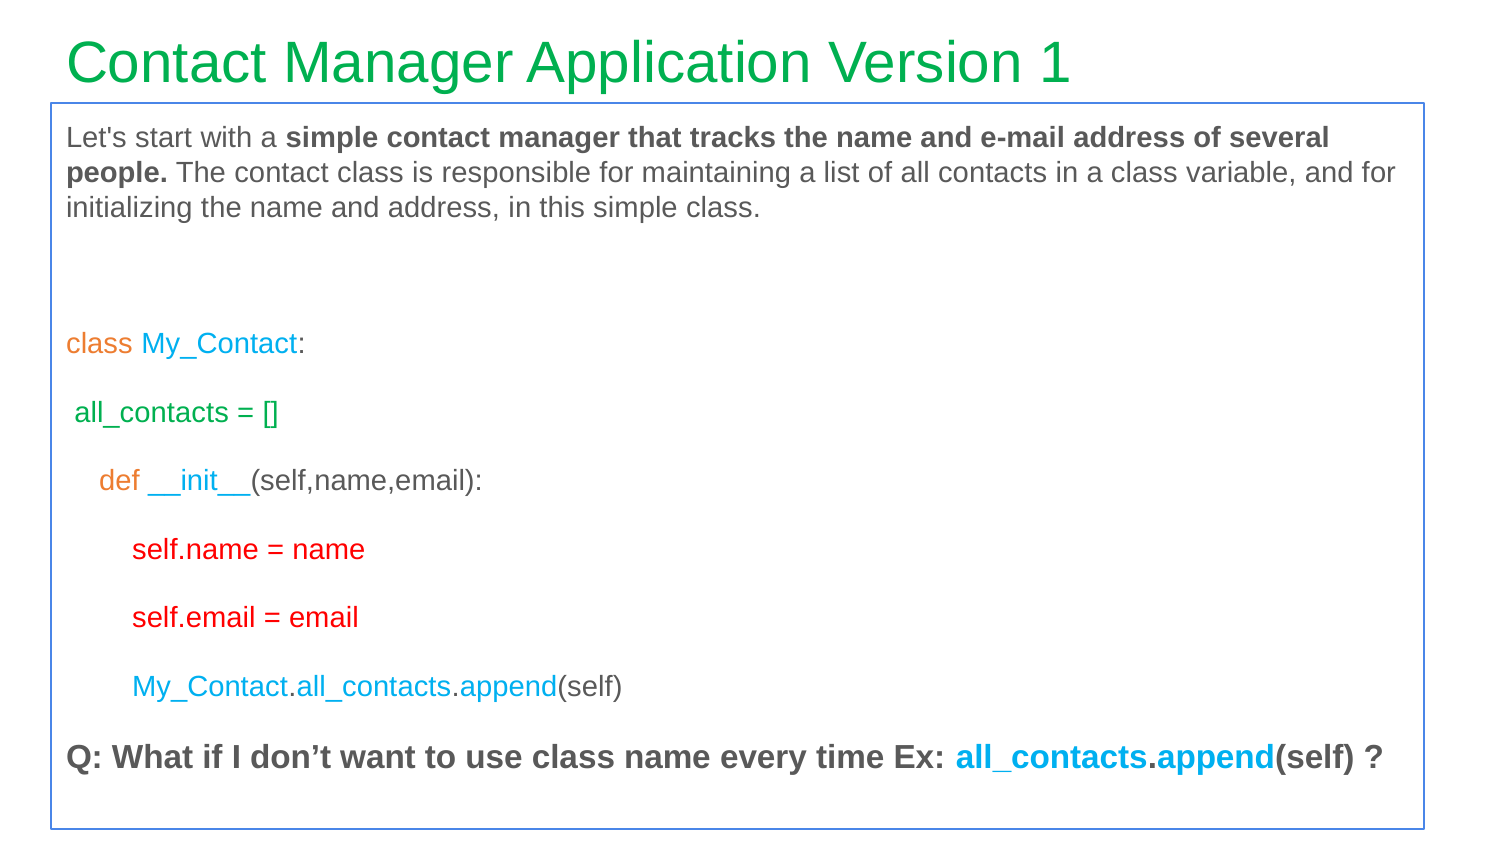

# Contact Manager Application Version 1
Let's start with a simple contact manager that tracks the name and e-mail address of several people. The contact class is responsible for maintaining a list of all contacts in a class variable, and for initializing the name and address, in this simple class.
class My_Contact:
 all_contacts = []
 def __init__(self,name,email):
 self.name = name
 self.email = email
 My_Contact.all_contacts.append(self)
Q: What if I don’t want to use class name every time Ex: all_contacts.append(self) ?